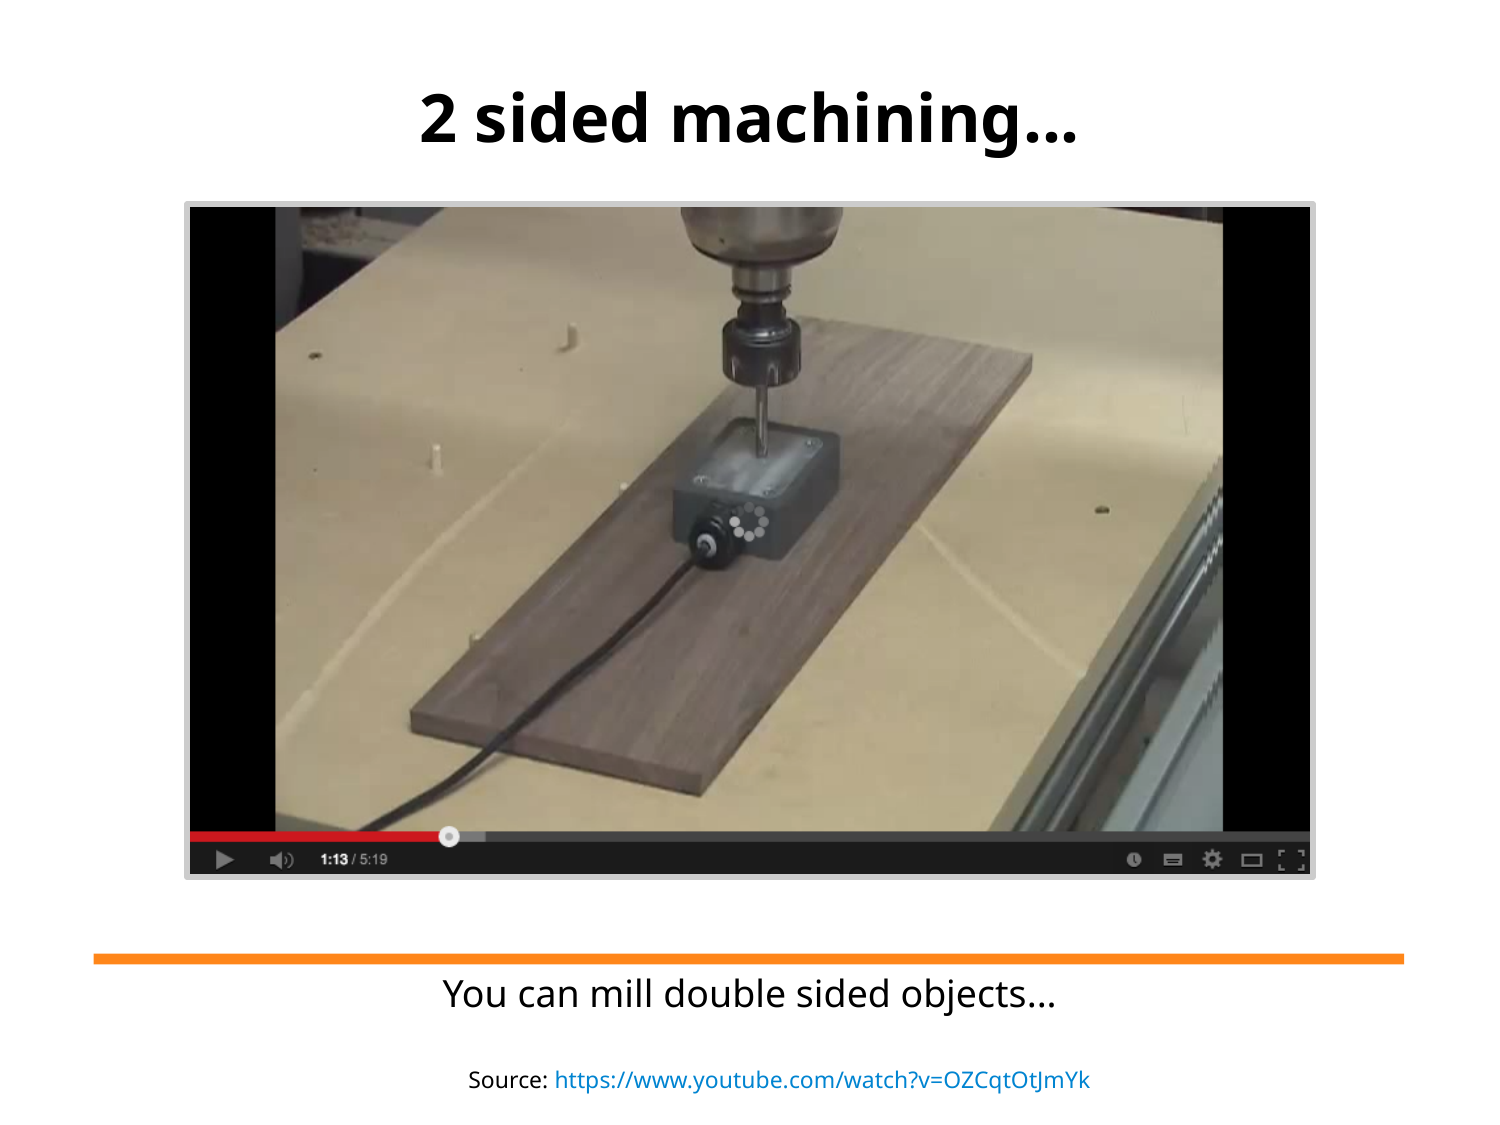

# 2 sided machining...
You can mill double sided objects...
Source: https://www.youtube.com/watch?v=OZCqtOtJmYk